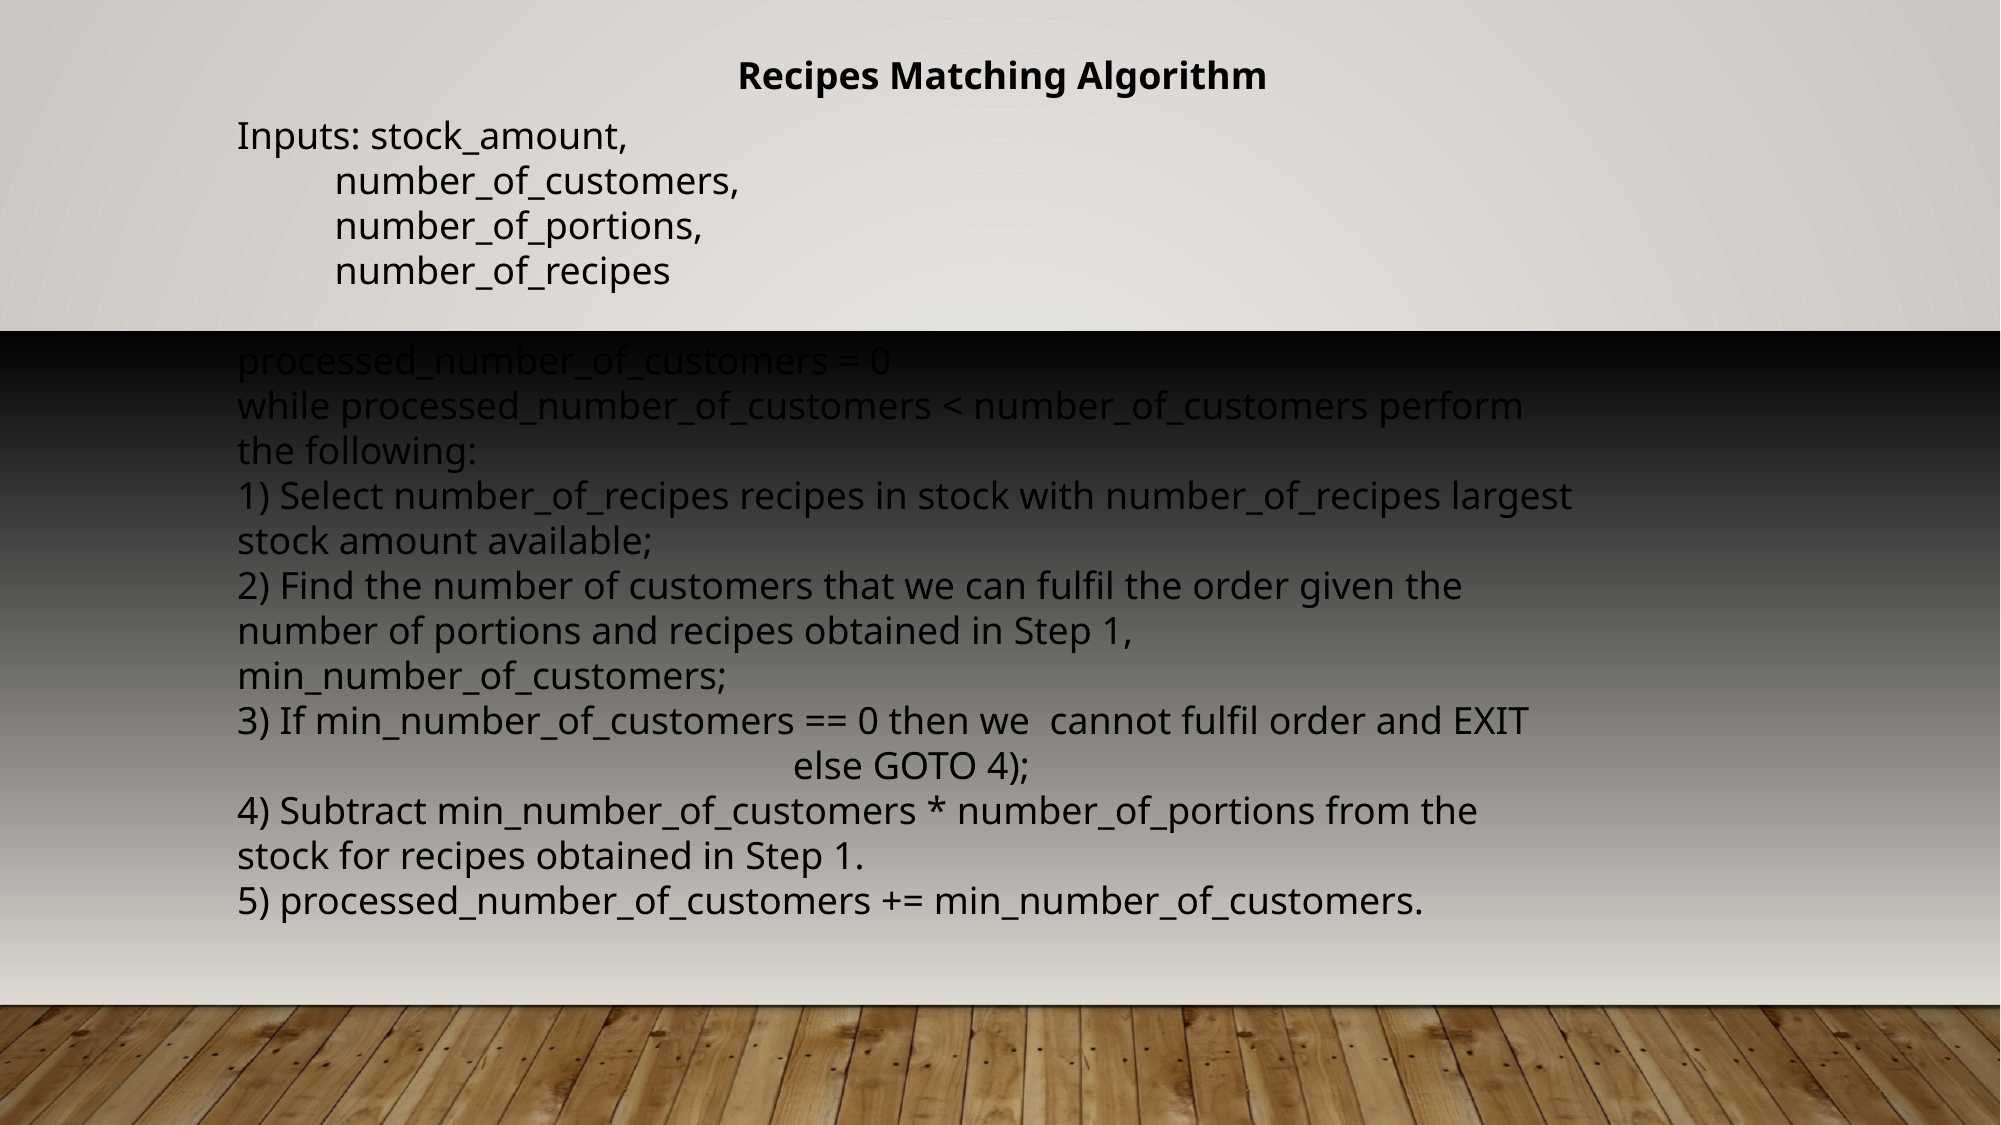

Recipes Matching Algorithm
Inputs: stock_amount,
 number_of_customers,
 number_of_portions,
 number_of_recipes
processed_number_of_customers = 0
while processed_number_of_customers < number_of_customers perform the following:
1) Select number_of_recipes recipes in stock with number_of_recipes largest stock amount available;
2) Find the number of customers that we can fulfil the order given the number of portions and recipes obtained in Step 1, min_number_of_customers;
3) If min_number_of_customers == 0 then we cannot fulfil order and EXIT
 else GOTO 4);
4) Subtract min_number_of_customers * number_of_portions from the stock for recipes obtained in Step 1.
5) processed_number_of_customers += min_number_of_customers.